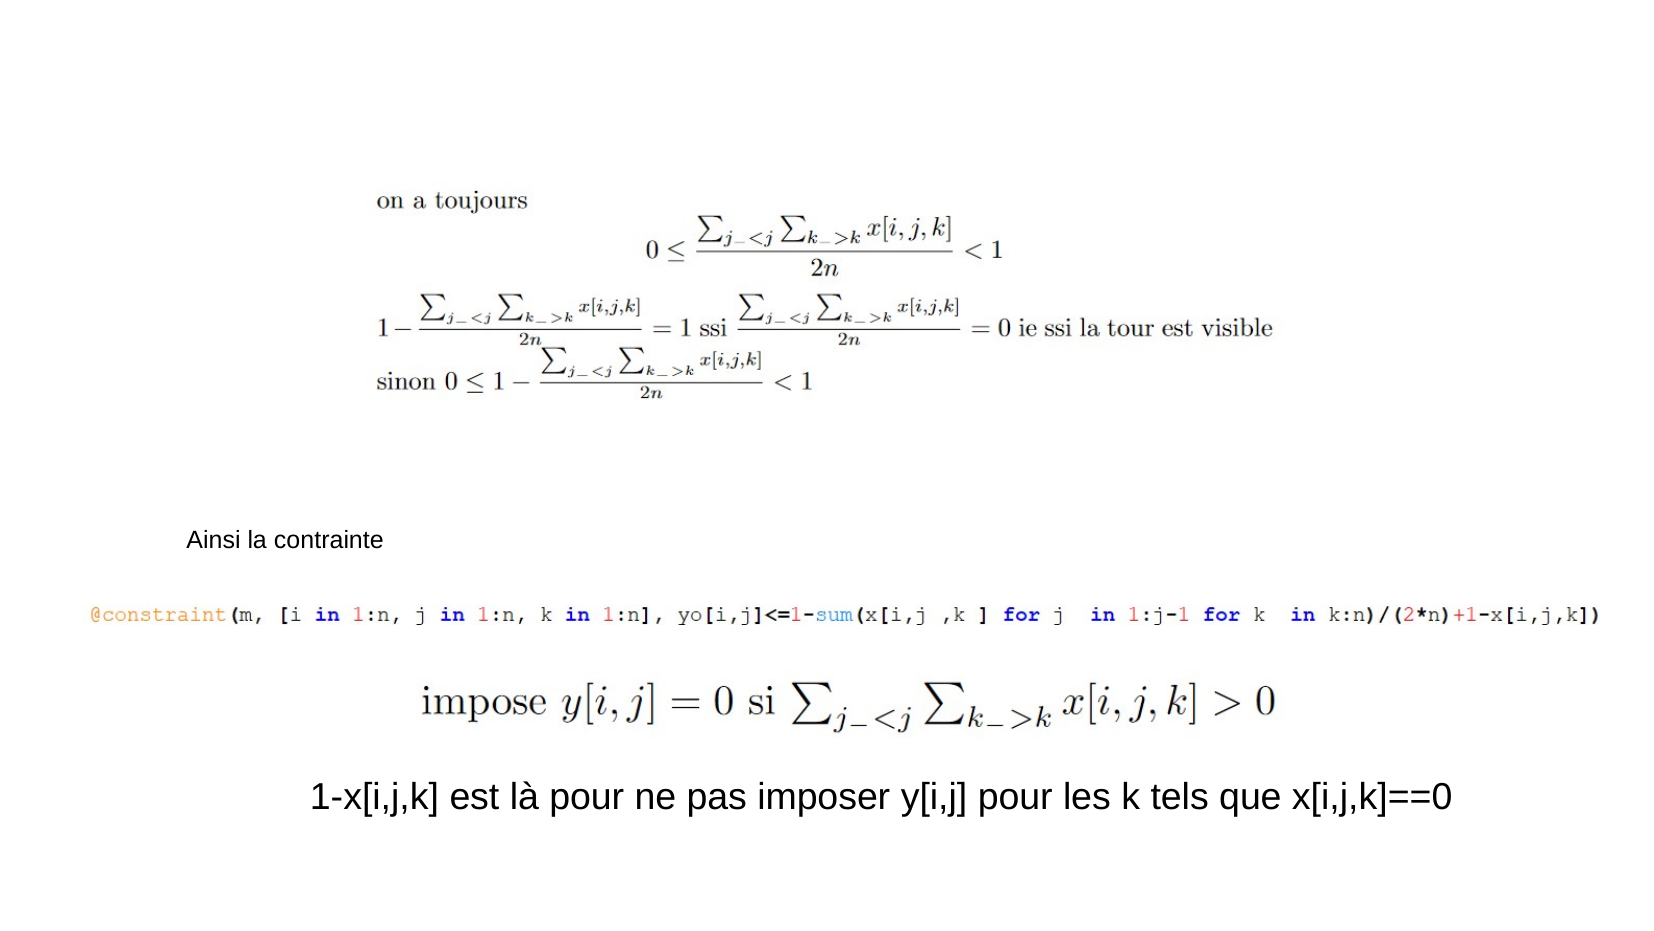

Ainsi la contrainte
1-x[i,j,k] est là pour ne pas imposer y[i,j] pour les k tels que x[i,j,k]==0